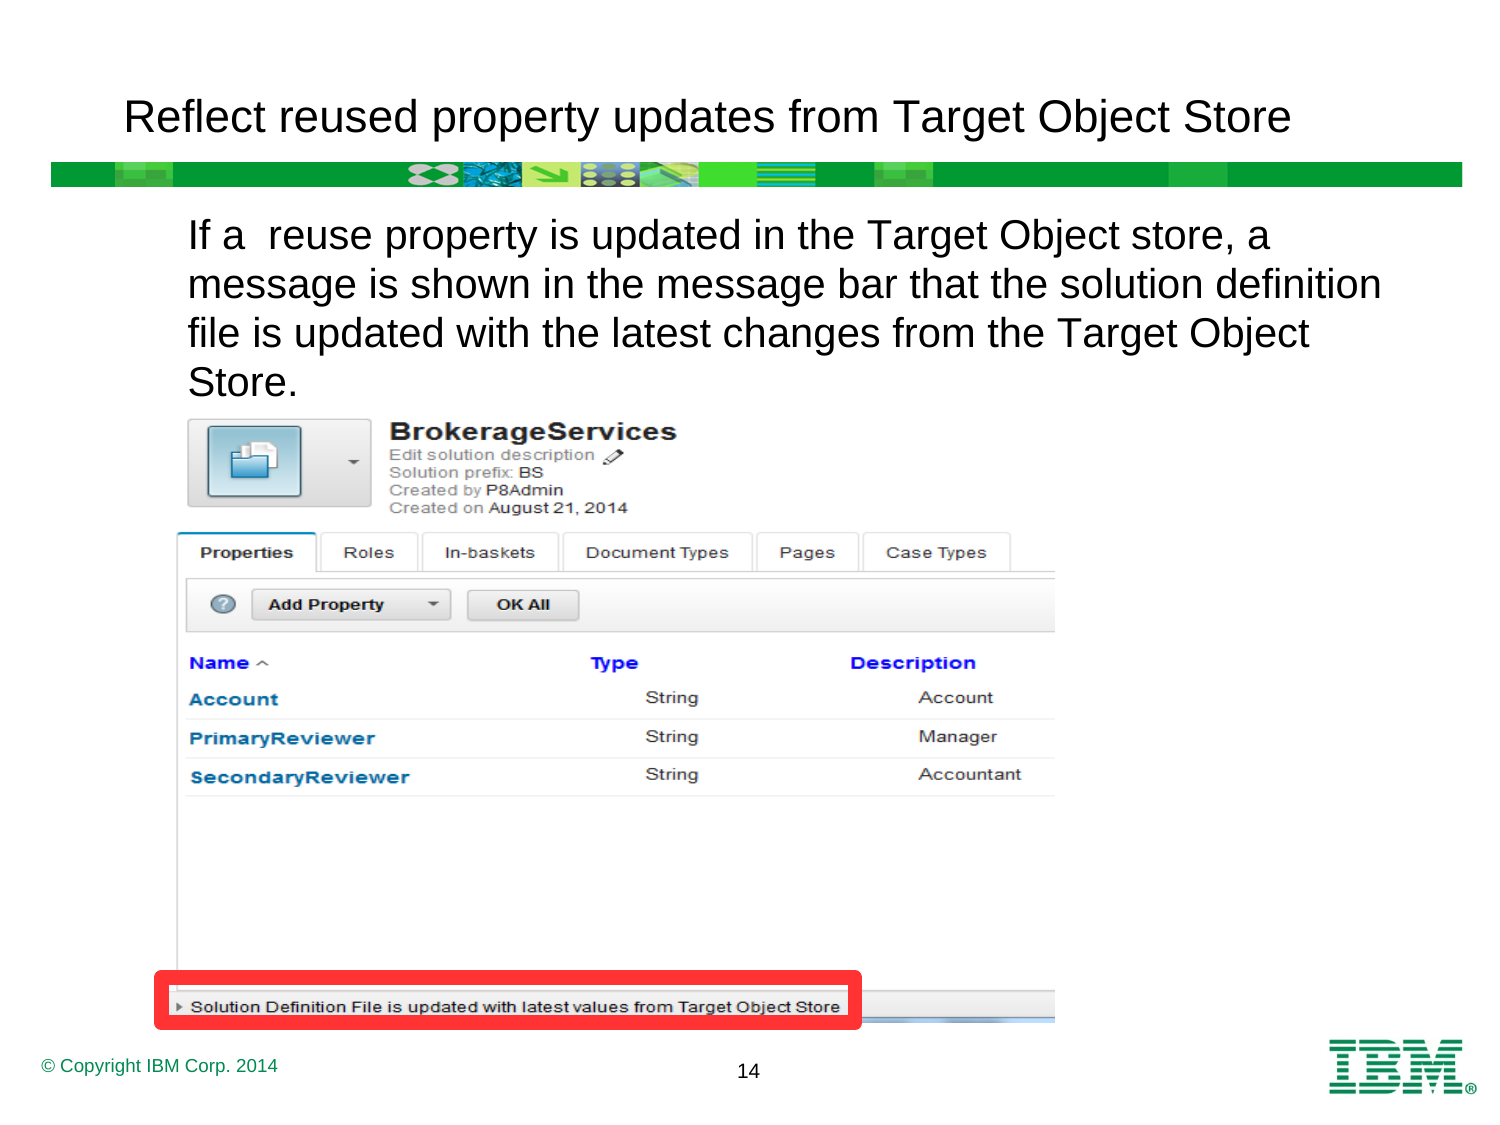

# Reflect reused property updates from Target Object Store
If a reuse property is updated in the Target Object store, a message is shown in the message bar that the solution definition file is updated with the latest changes from the Target Object Store.
14